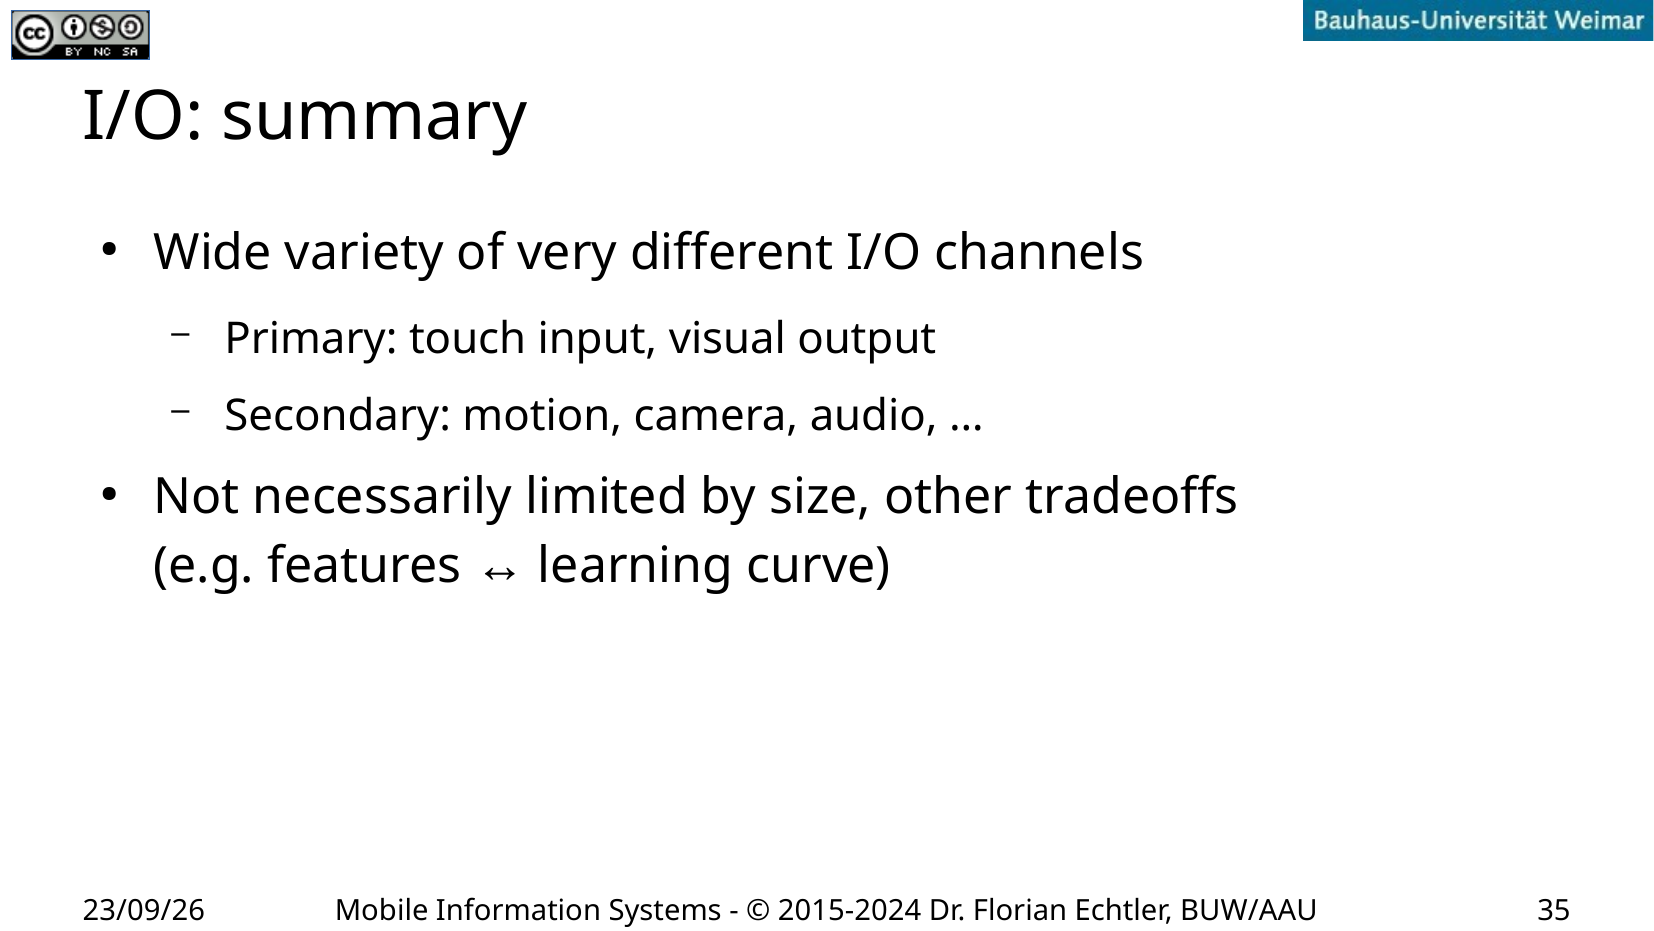

# I/O: summary
Wide variety of very different I/O channels
Primary: touch input, visual output
Secondary: motion, camera, audio, …
Not necessarily limited by size, other tradeoffs (e.g. features ↔ learning curve)
Mobile Information Systems - © 2015-2024 Dr. Florian Echtler, BUW/AAU
35